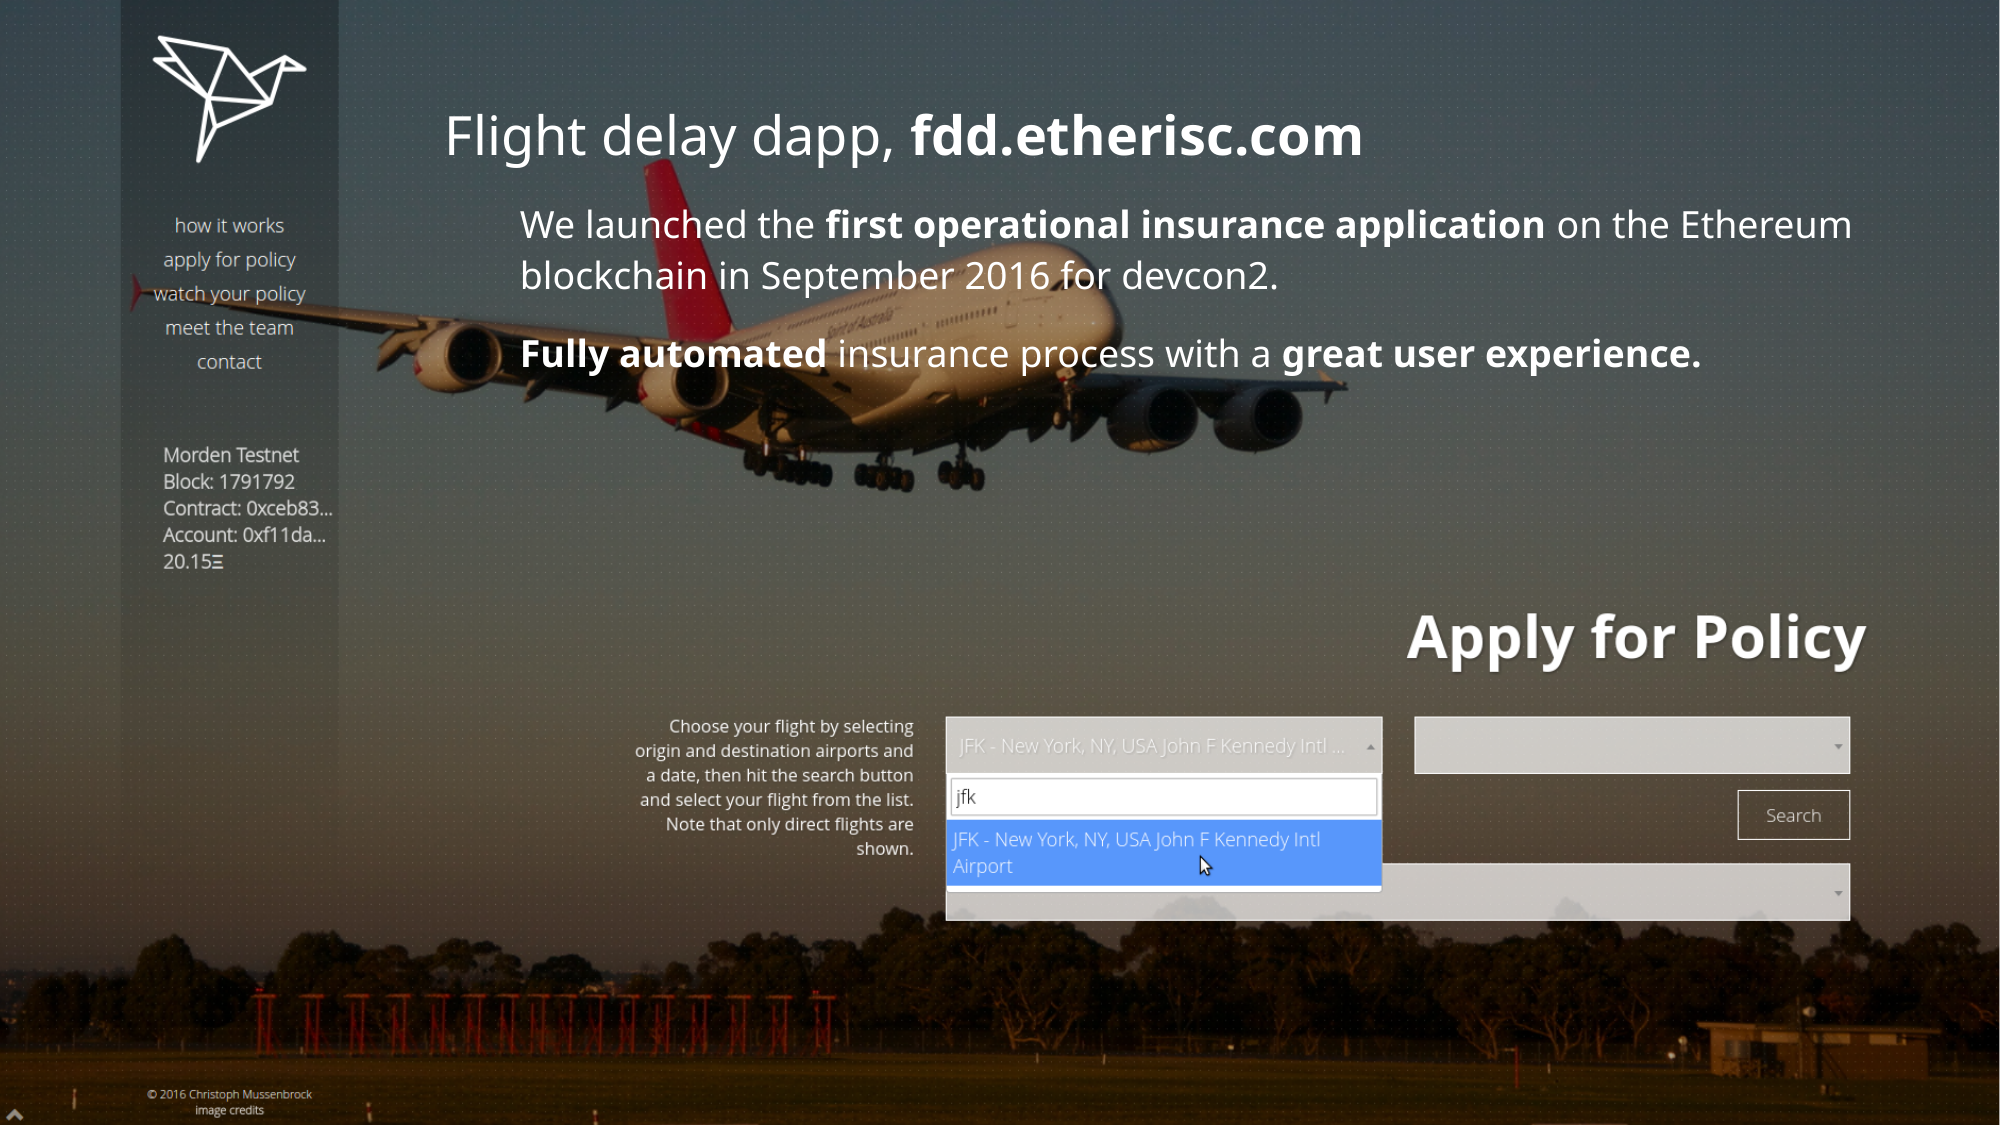

Flight delay dapp, fdd.etherisc.com
We launched the first operational insurance application on the Ethereum blockchain in September 2016 for devcon2.
Fully automated insurance process with a great user experience.